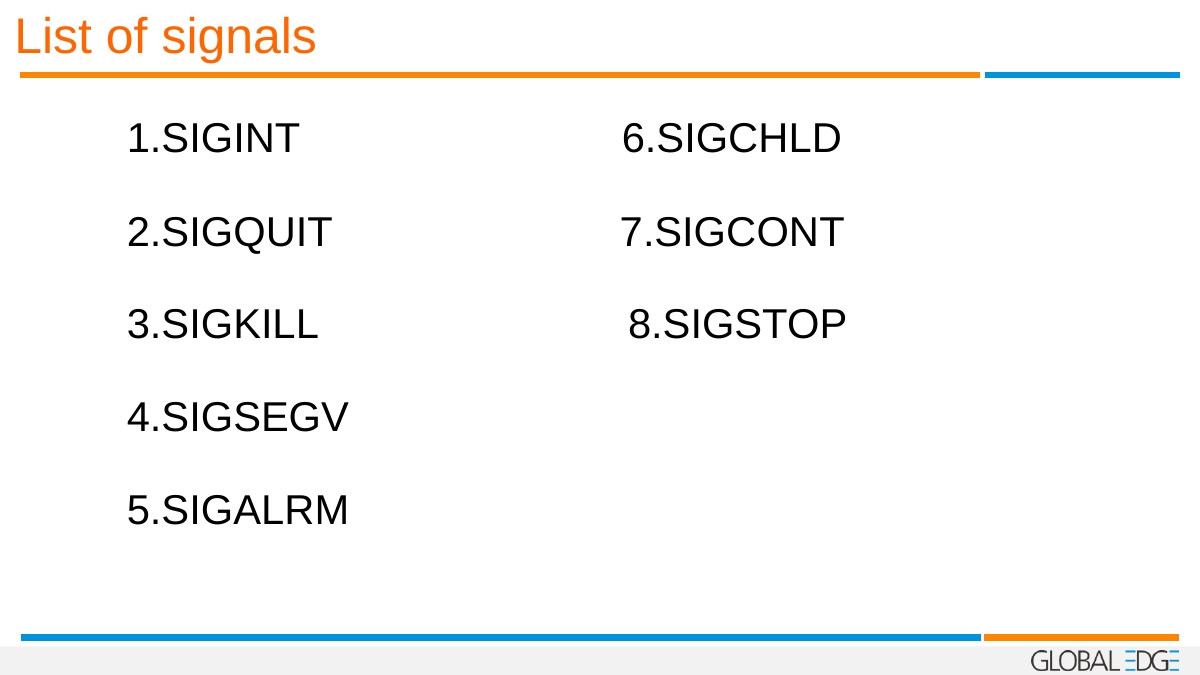

# List of signals
1.SIGINT 6.SIGCHLD
2.SIGQUIT 7.SIGCONT
3.SIGKILL 8.SIGSTOP
4.SIGSEGV
5.SIGALRM